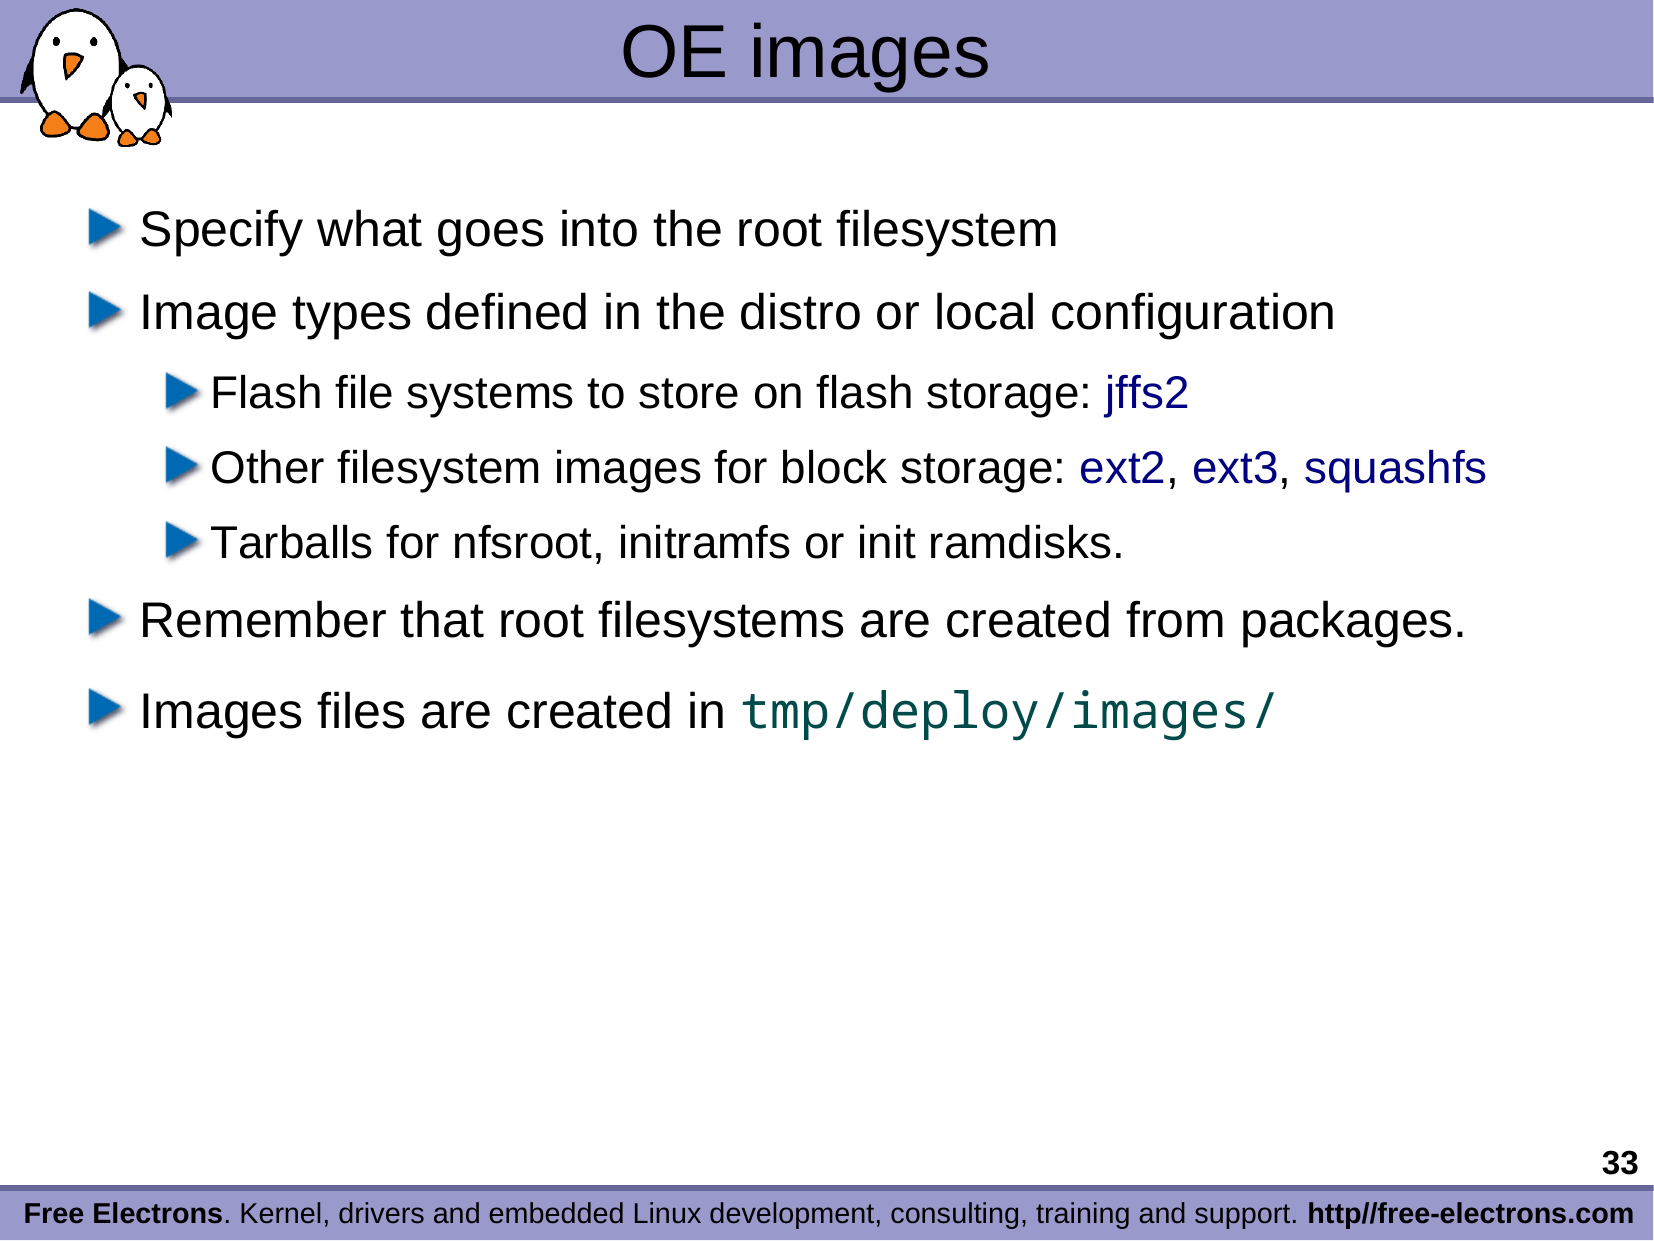

# OE images
Specify what goes into the root filesystem
Image types defined in the distro or local configuration
Flash file systems to store on flash storage: jffs2
Other filesystem images for block storage: ext2, ext3, squashfs
Tarballs for nfsroot, initramfs or init ramdisks.
Remember that root filesystems are created from packages.
Images files are created in tmp/deploy/images/